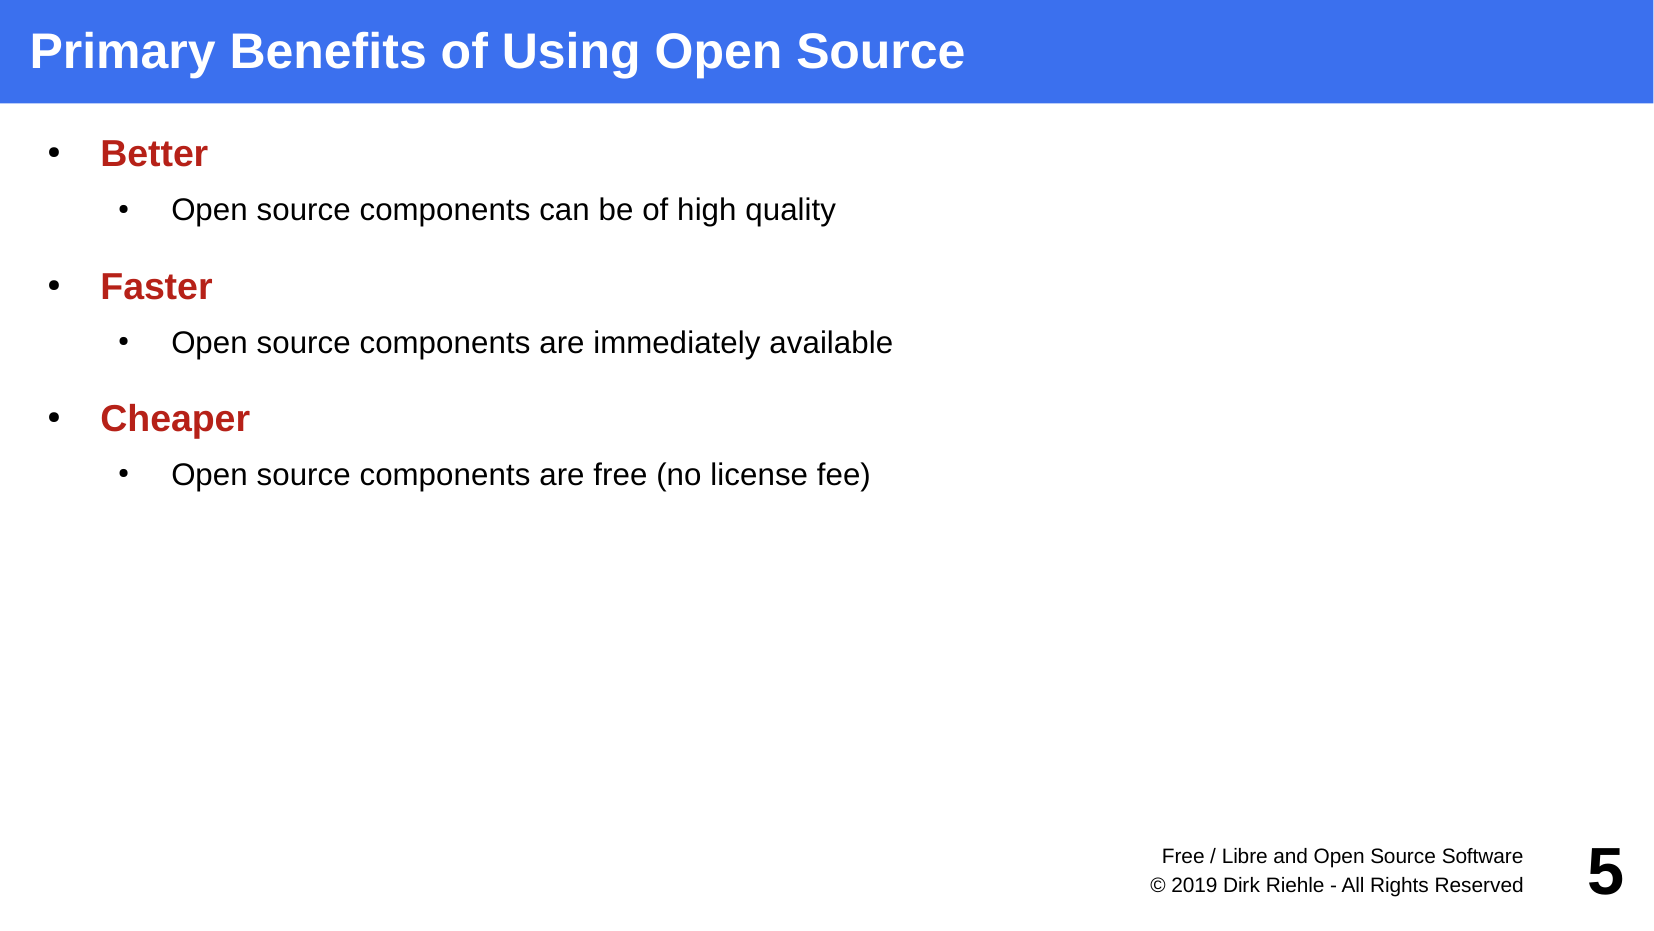

# Primary Benefits of Using Open Source
Better
Open source components can be of high quality
Faster
Open source components are immediately available
Cheaper
Open source components are free (no license fee)
Free / Libre and Open Source Software
5
© 2019 Dirk Riehle - All Rights Reserved